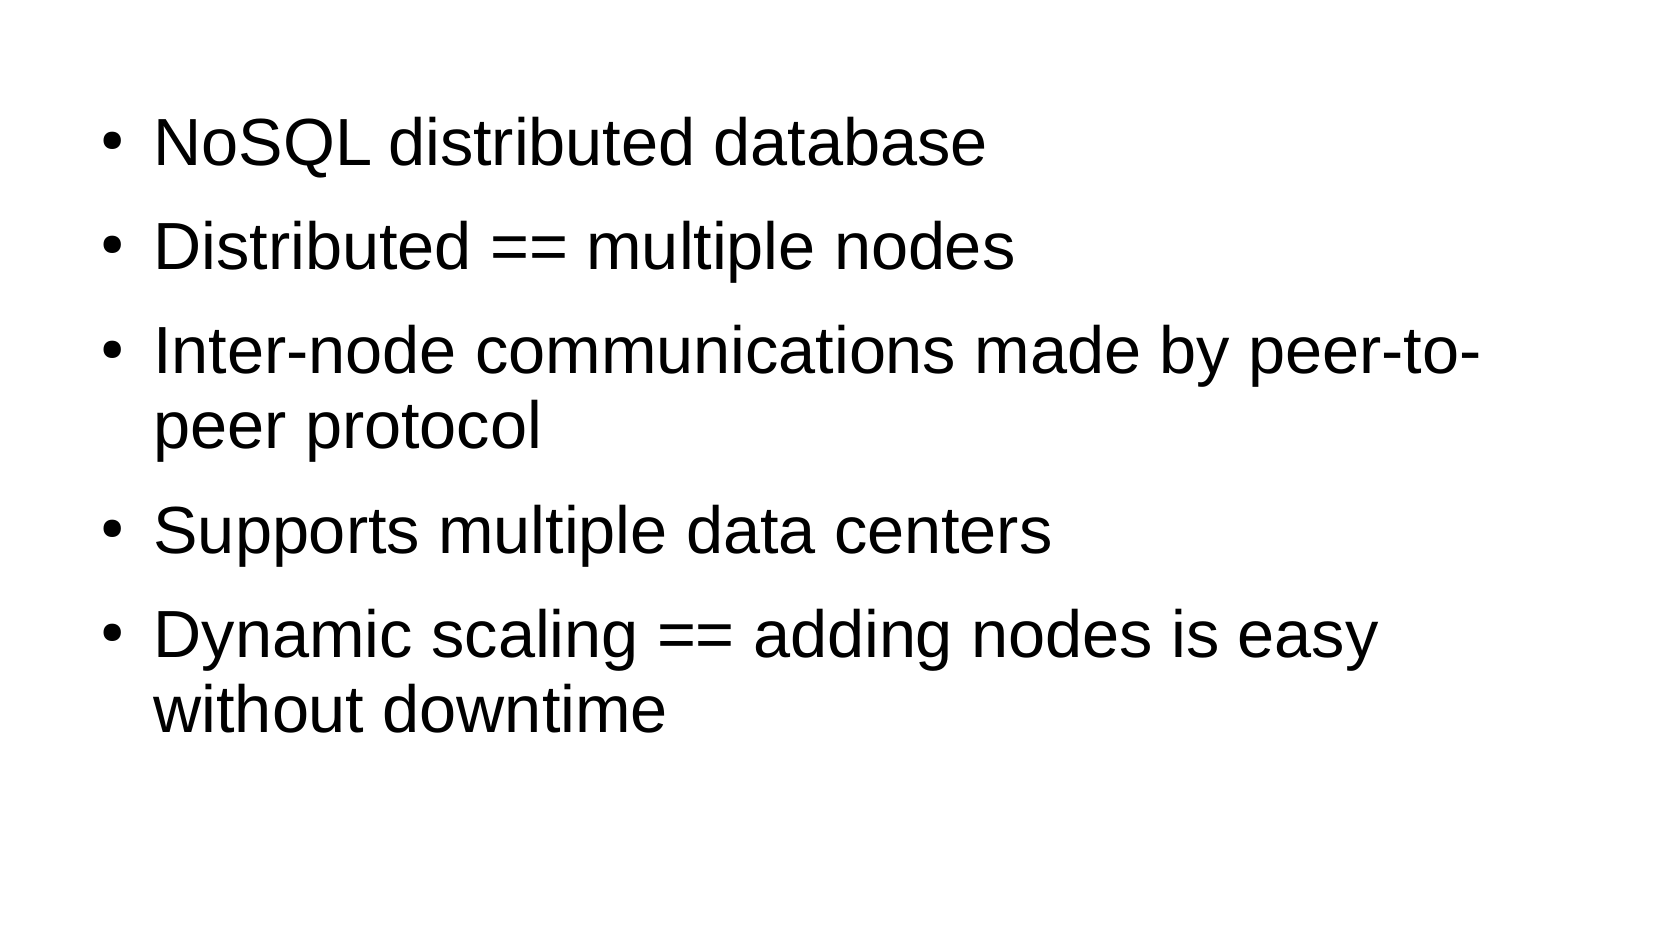

# NoSQL distributed database
Distributed == multiple nodes
Inter-node communications made by peer-to-peer protocol
Supports multiple data centers
Dynamic scaling == adding nodes is easy without downtime